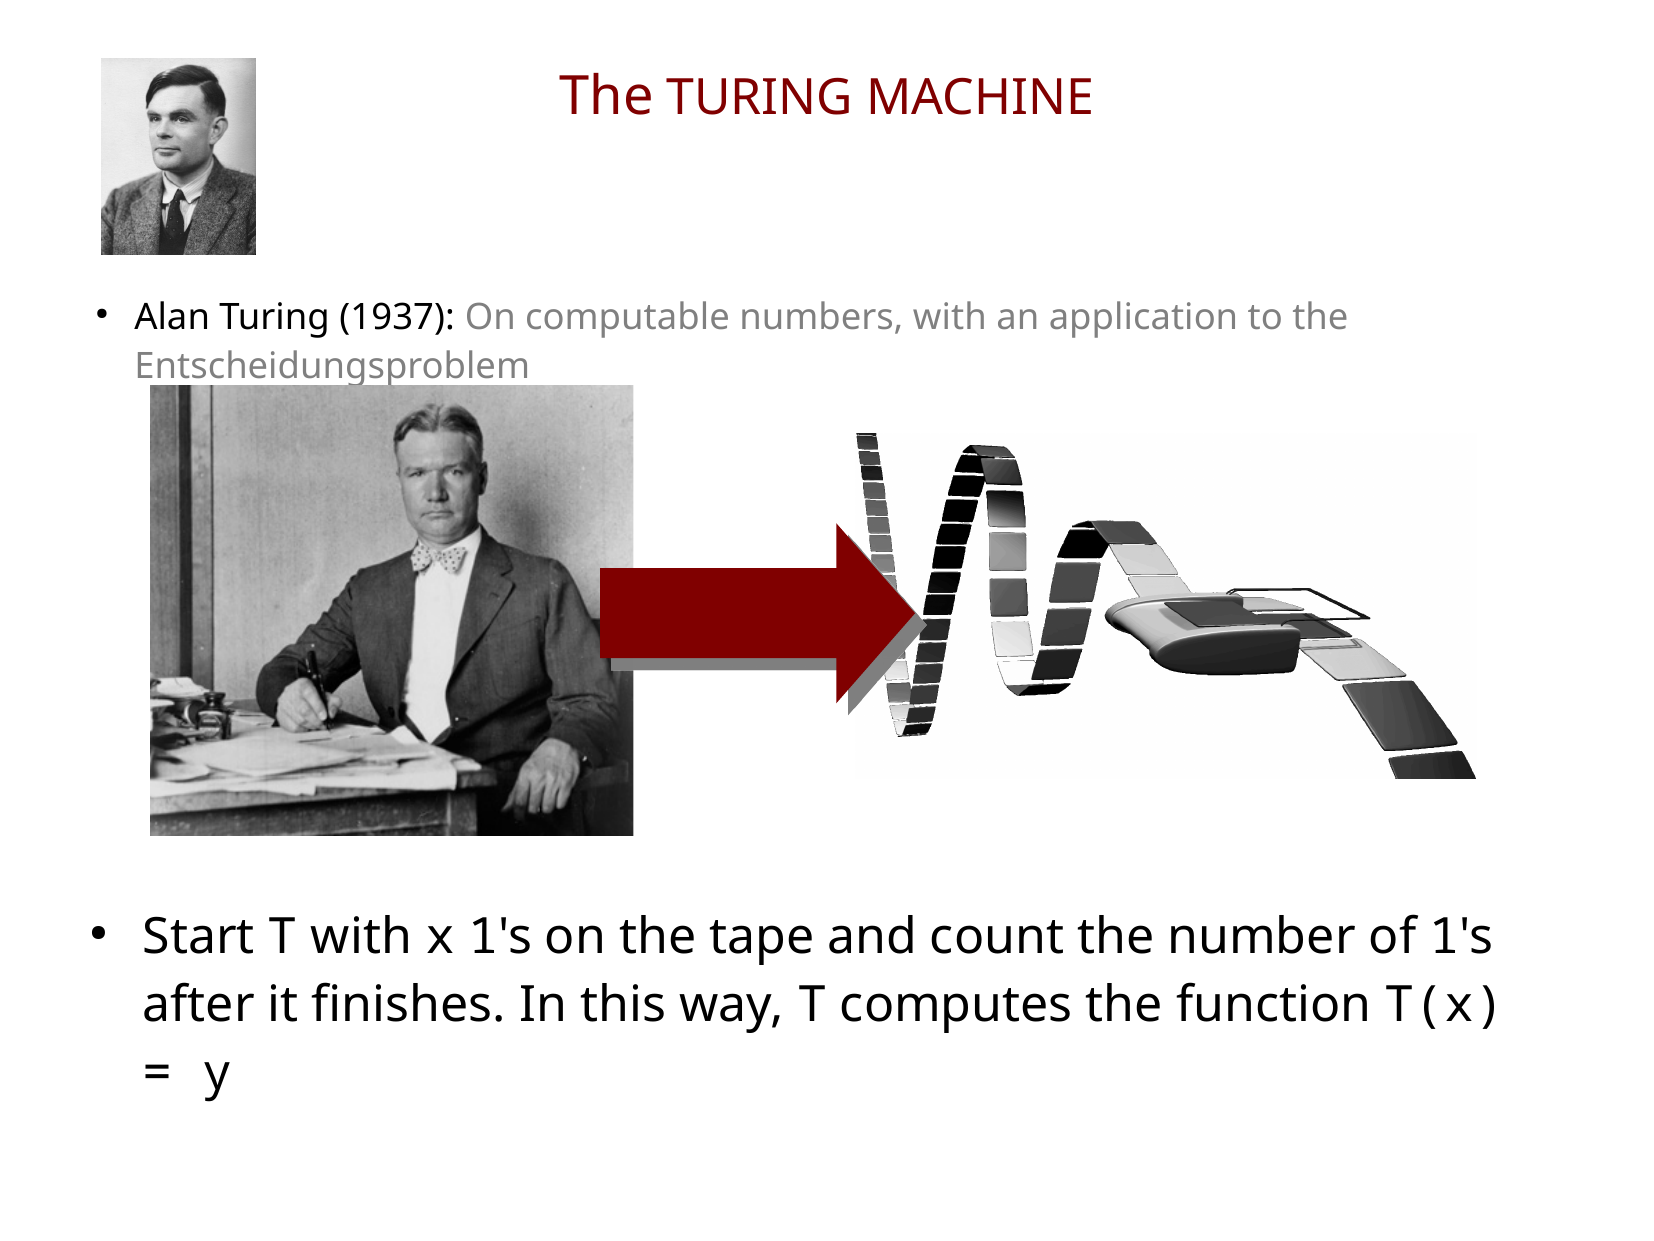

# The TURING MACHINE
Alan Turing (1937): On computable numbers, with an application to the Entscheidungsproblem
Start T with x 1's on the tape and count the number of 1's after it finishes. In this way, T computes the function T(x) = y